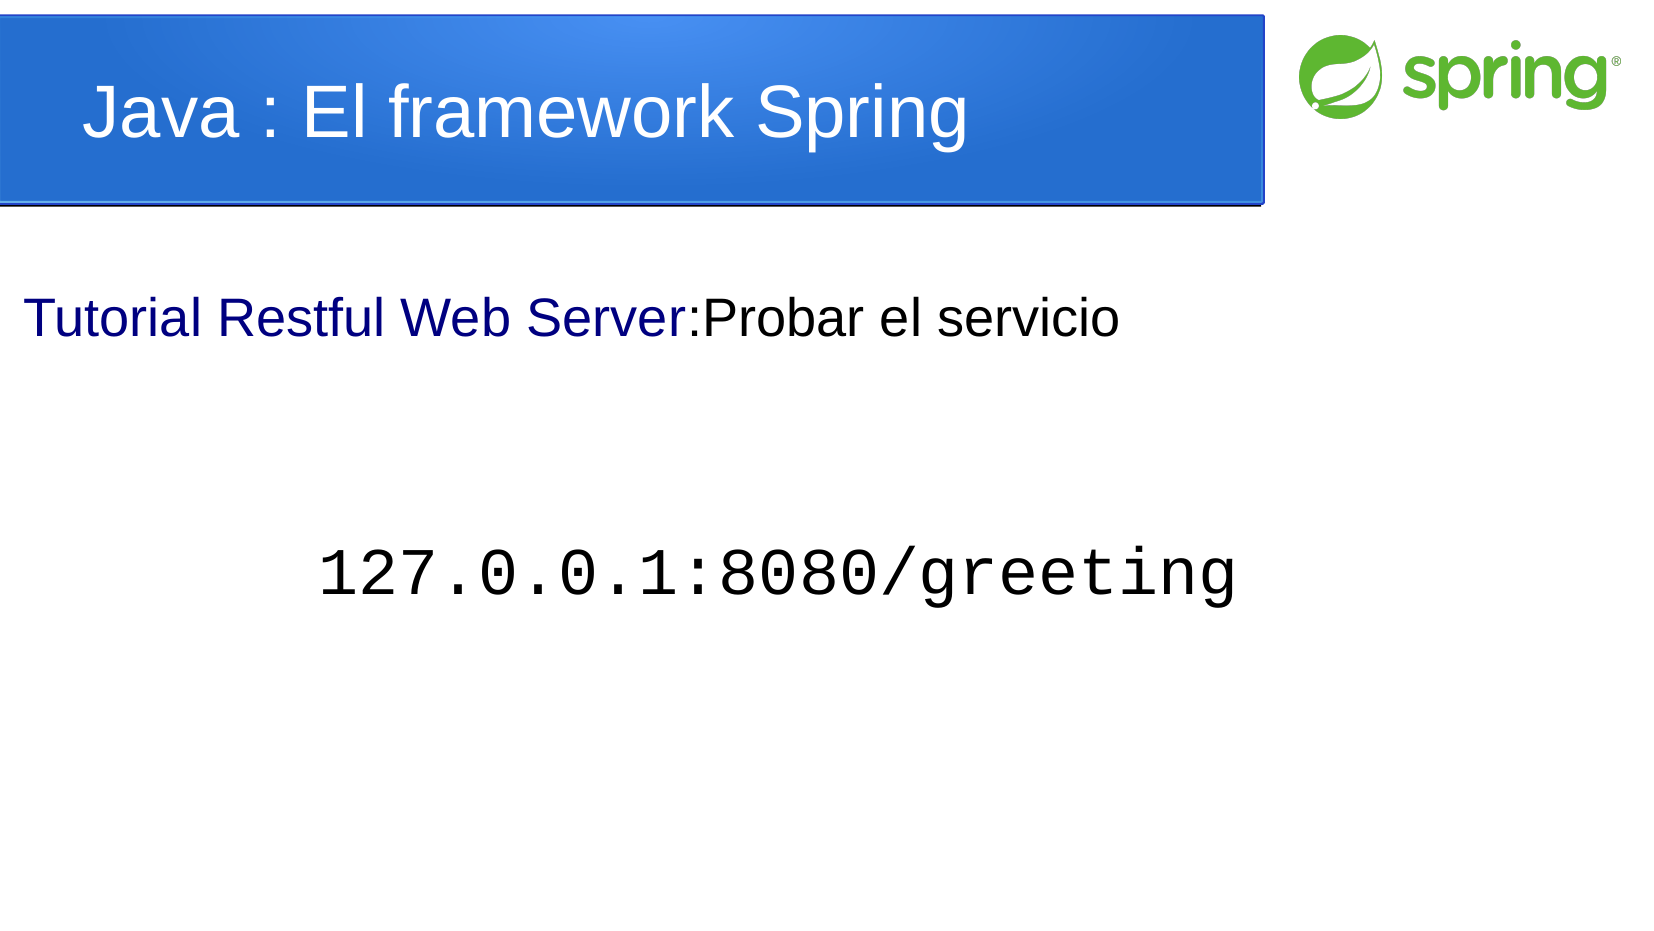

# Java : El framework Spring
Tutorial Restful Web Server:Probar el servicio
				127.0.0.1:8080/greeting